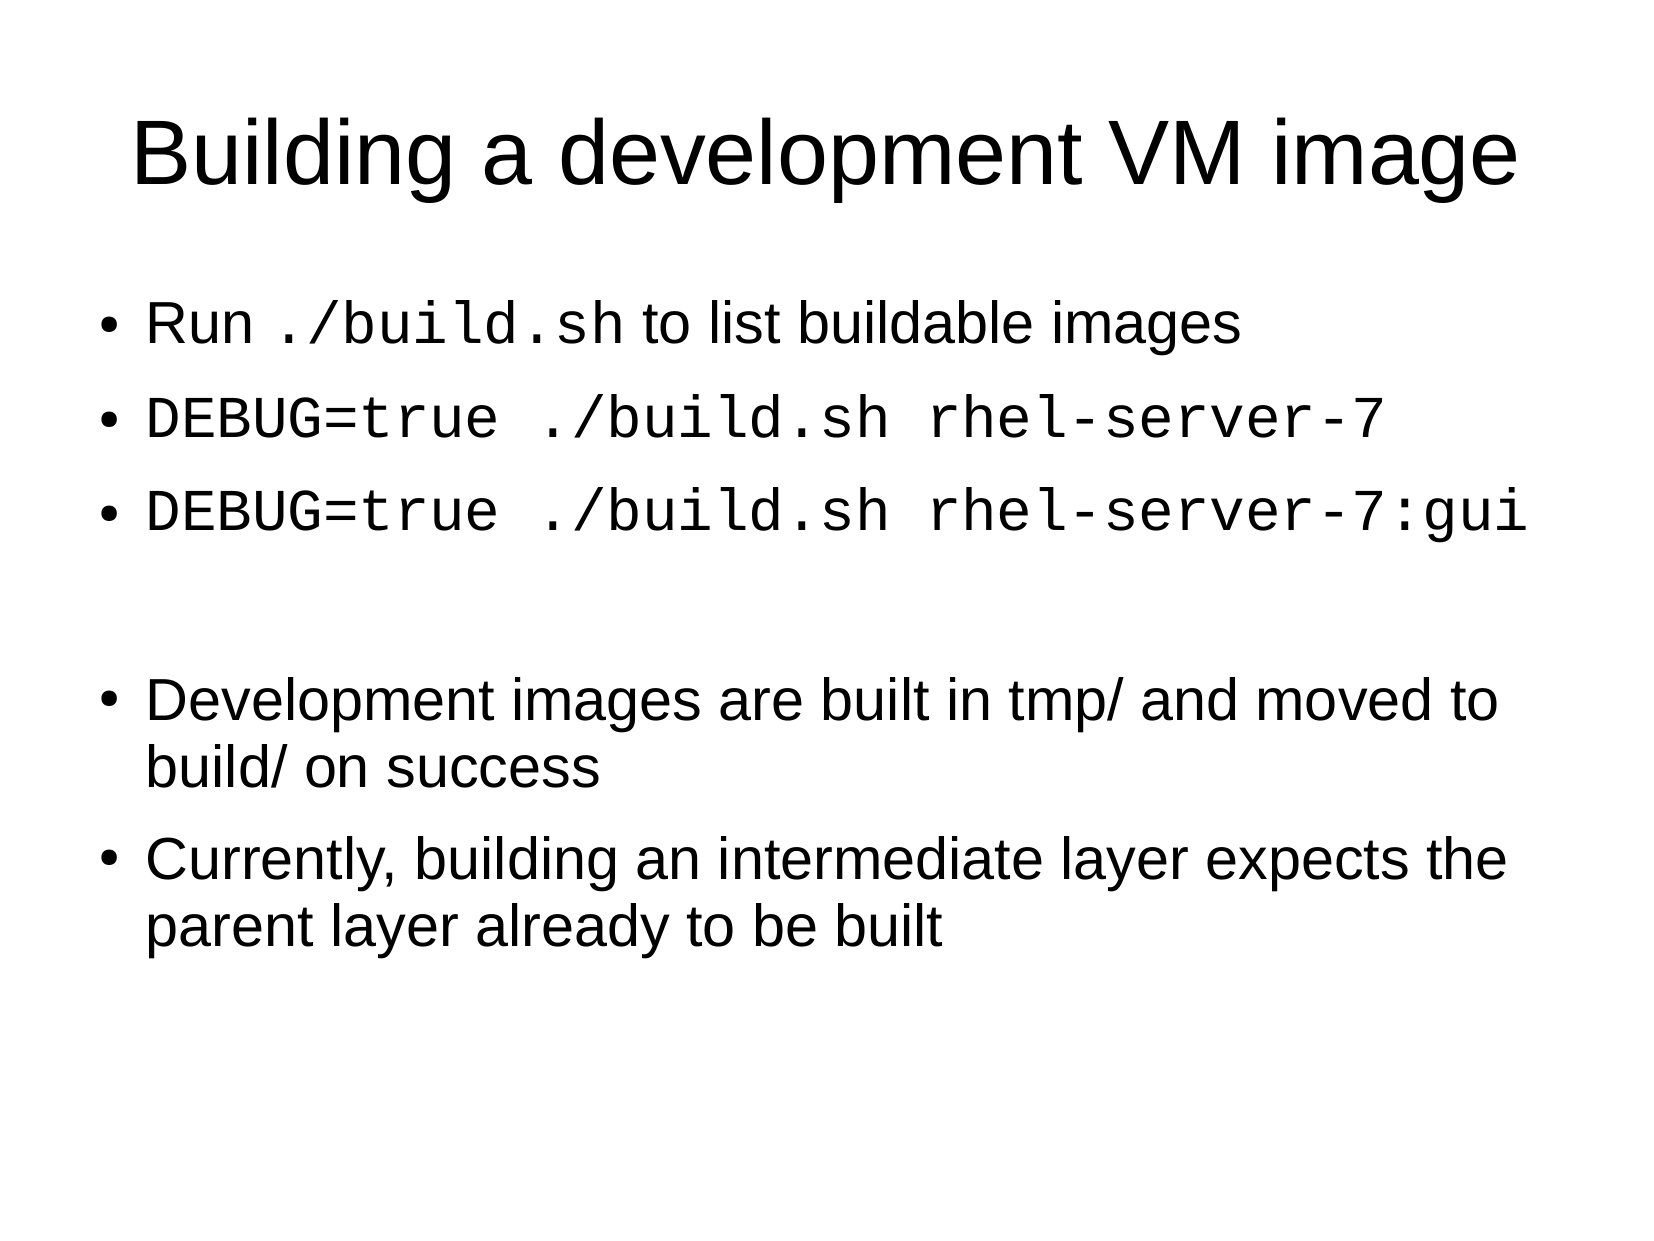

# Building a development VM image
Run ./build.sh to list buildable images
DEBUG=true ./build.sh rhel-server-7
DEBUG=true ./build.sh rhel-server-7:gui
Development images are built in tmp/ and moved to build/ on success
Currently, building an intermediate layer expects the parent layer already to be built